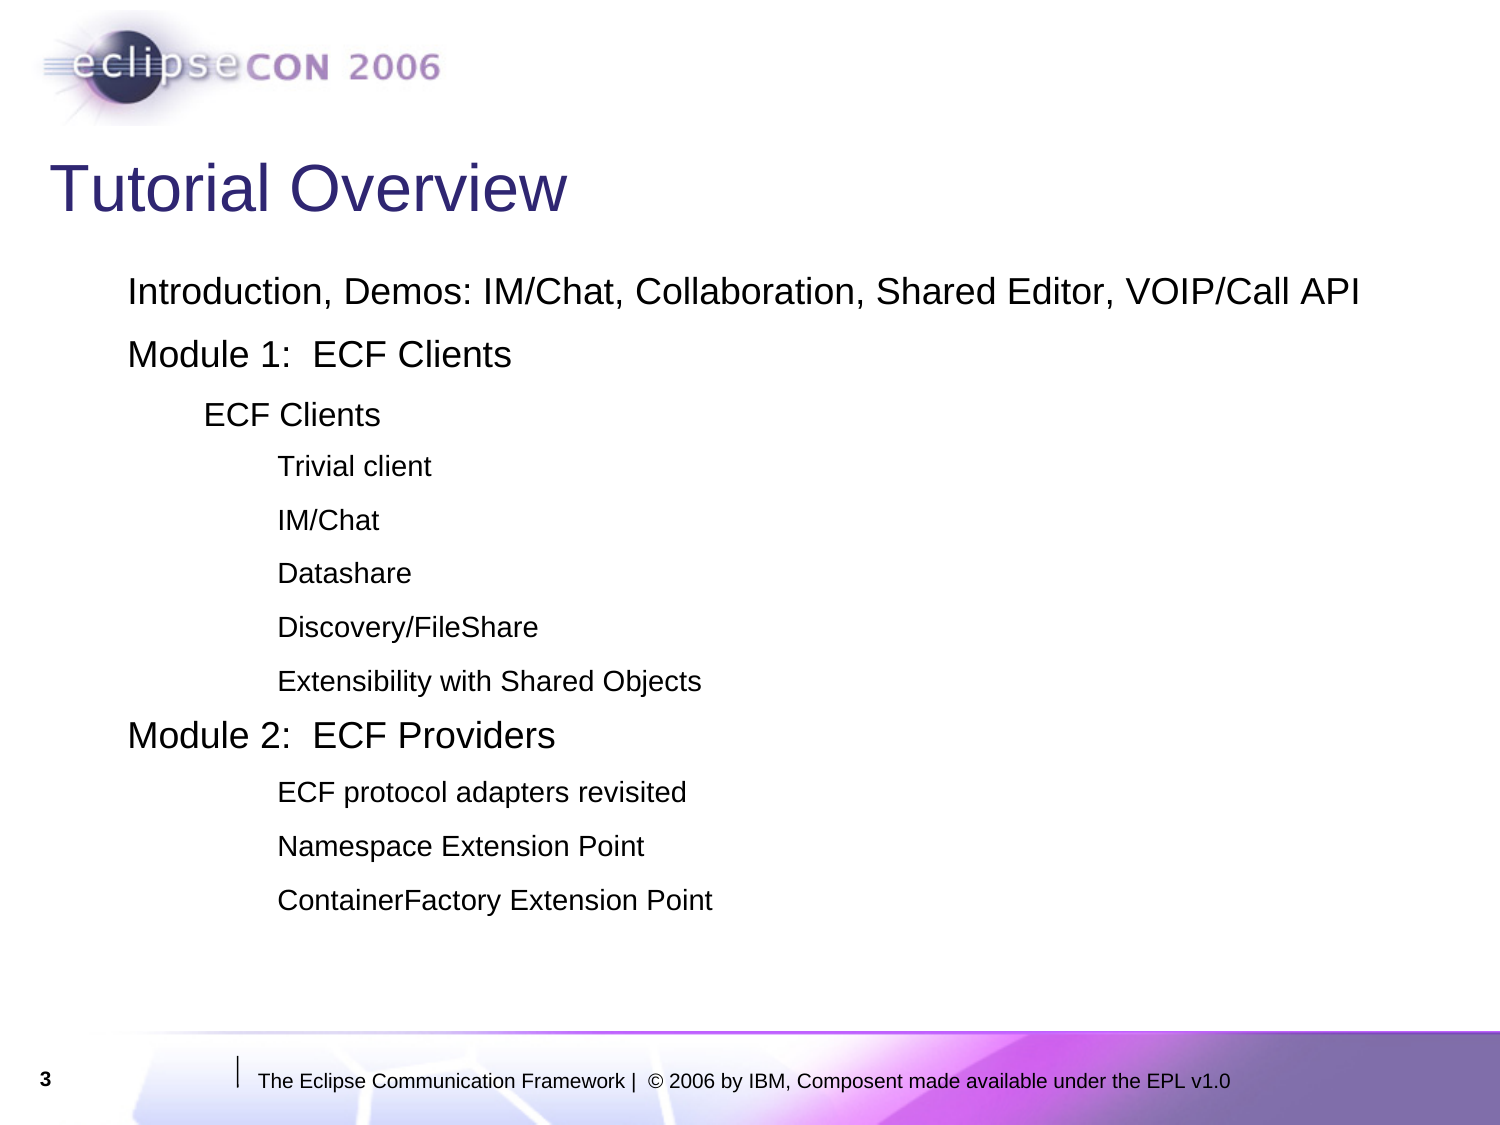

# Tutorial Overview
Introduction, Demos: IM/Chat, Collaboration, Shared Editor, VOIP/Call API
Module 1: ECF Clients
ECF Clients
Trivial client
IM/Chat
Datashare
Discovery/FileShare
Extensibility with Shared Objects
Module 2: ECF Providers
ECF protocol adapters revisited
Namespace Extension Point
ContainerFactory Extension Point
3